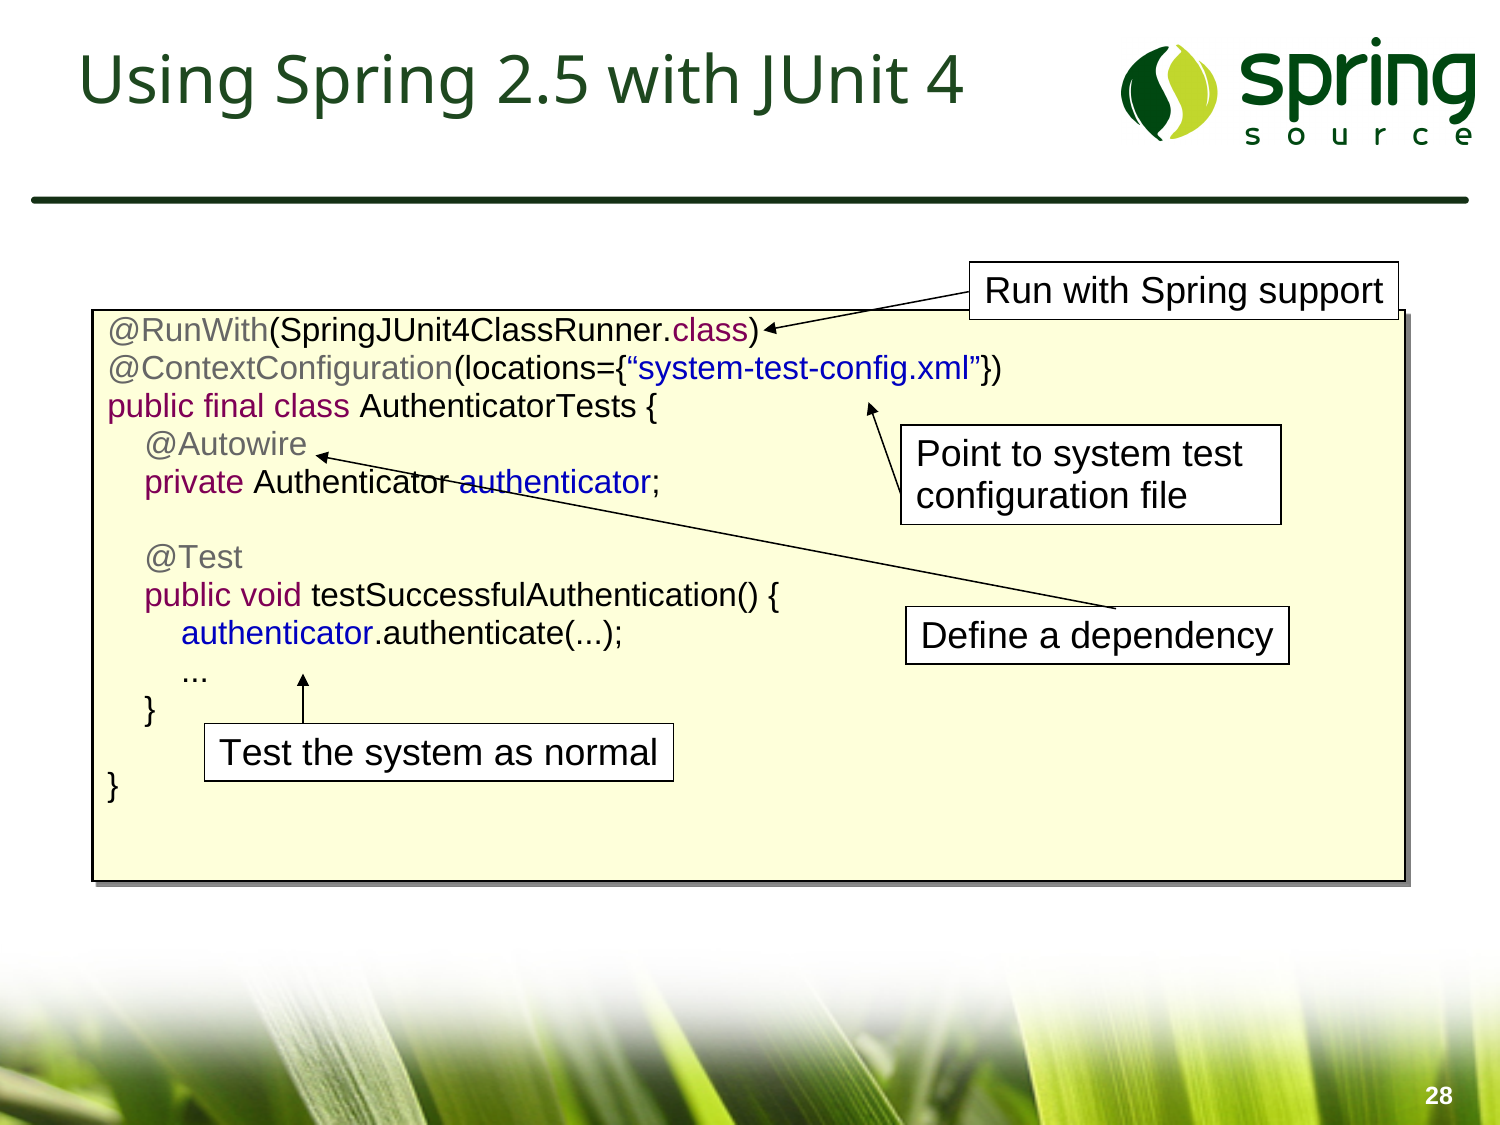

# Using Spring 2.5 with JUnit 4
Run with Spring support
@RunWith(SpringJUnit4ClassRunner.class)
@ContextConfiguration(locations={“system-test-config.xml”})
public final class AuthenticatorTests {
 @Autowire
 private Authenticator authenticator;
 @Test
 public void testSuccessfulAuthentication() {
 authenticator.authenticate(...);
 ...
 }
}
Point to system test configuration file
Define a dependency
Test the system as normal